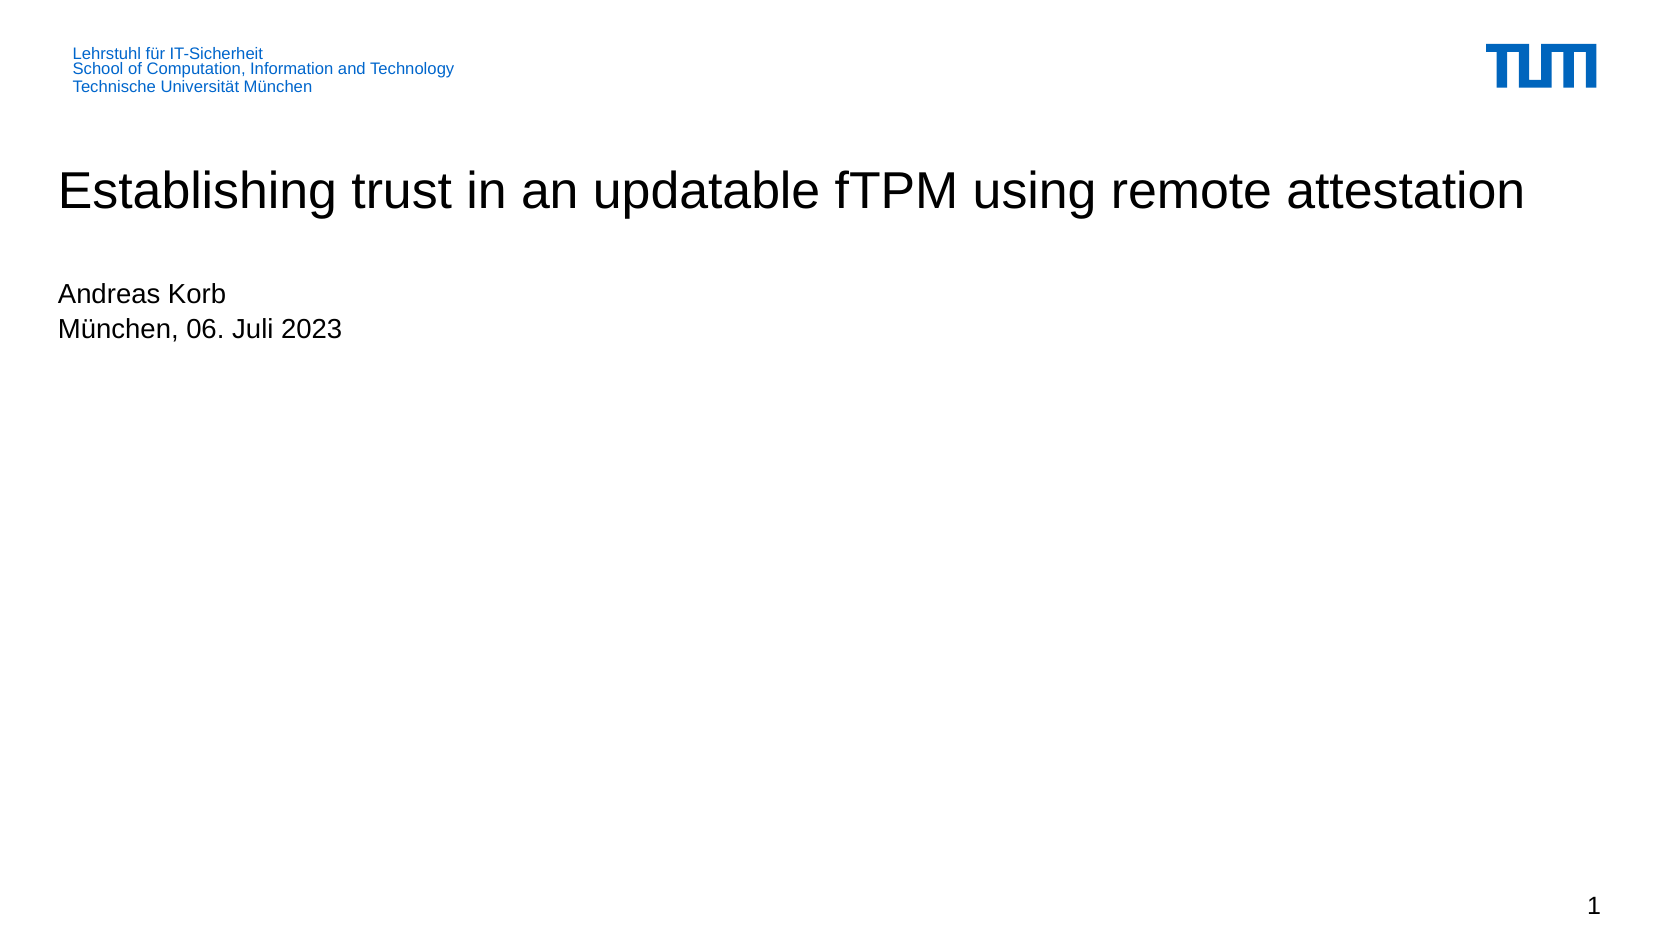

# Establishing trust in an updatable fTPM using remote attestation
Andreas Korb
München, 06. Juli 2023
1